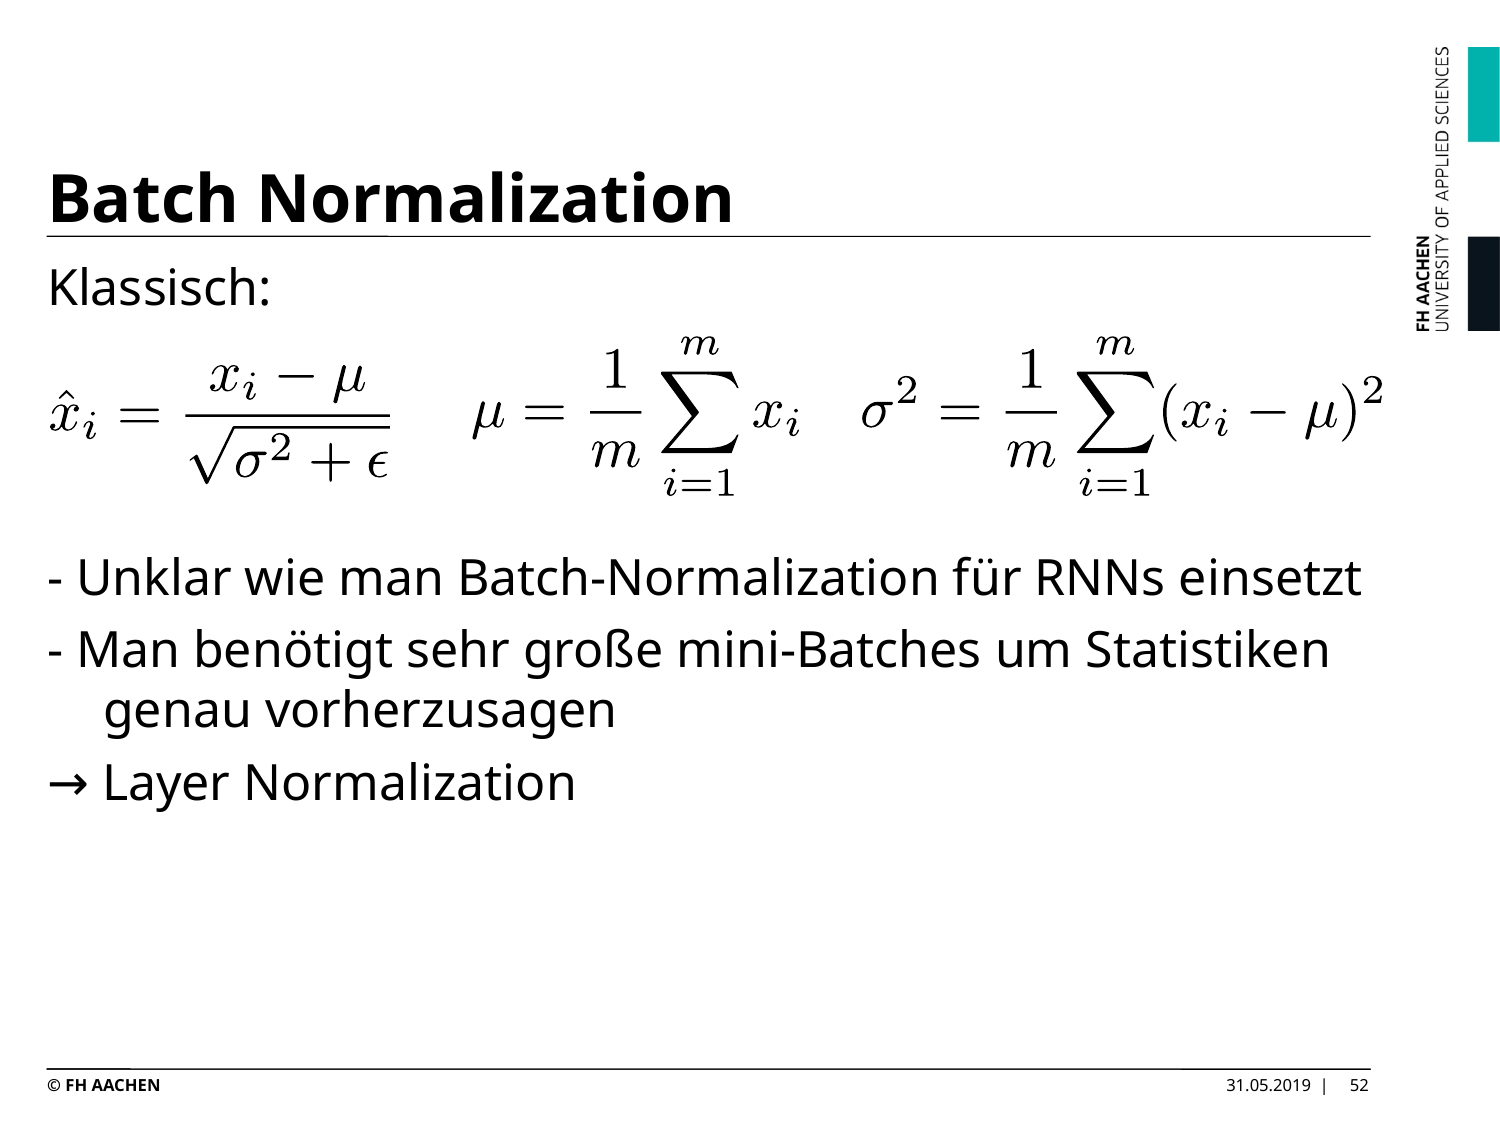

# Batch Normalization
Klassisch:
 , ,
- Unklar wie man Batch-Normalization für RNNs einsetzt
- Man benötigt sehr große mini-Batches um Statistiken genau vorherzusagen
→ Layer Normalization
31.05.2019
52